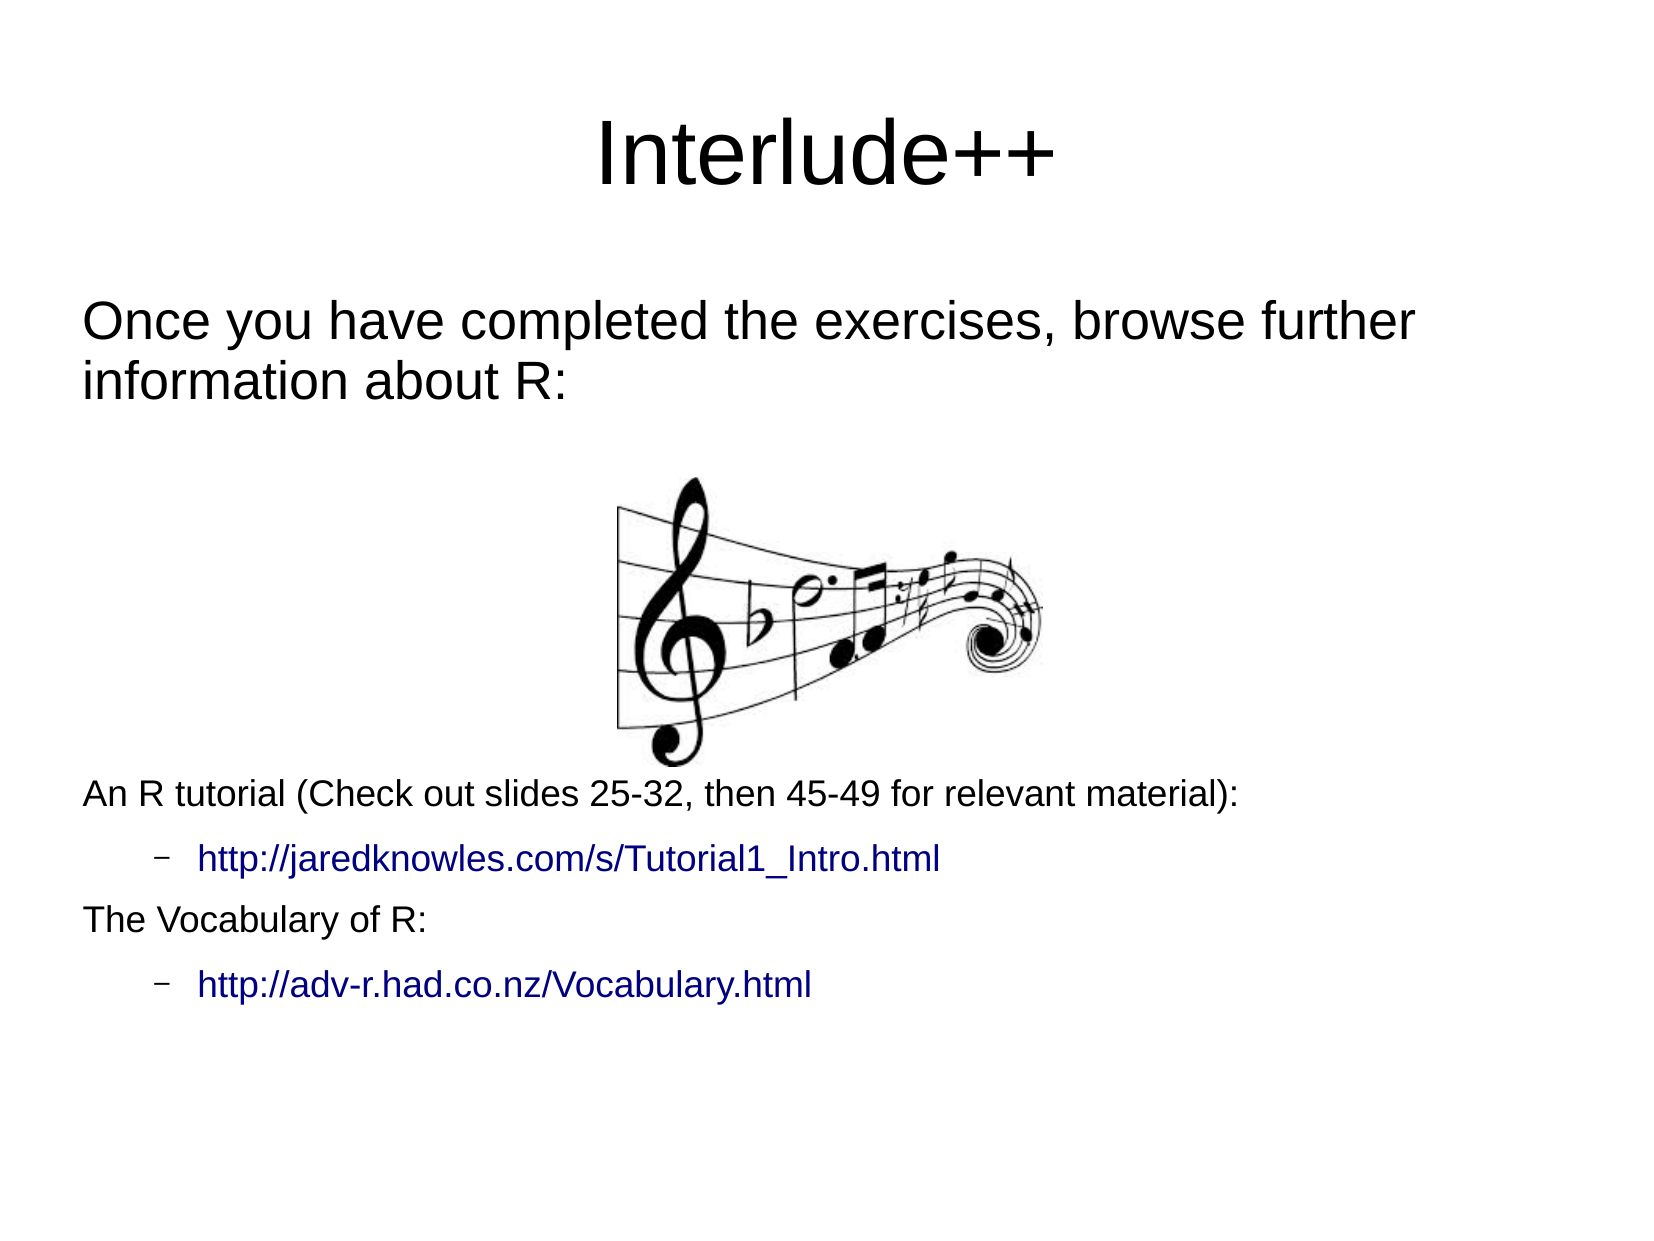

# Interlude++
Once you have completed the exercises, browse further information about R:
An R tutorial (Check out slides 25-32, then 45-49 for relevant material):
http://jaredknowles.com/s/Tutorial1_Intro.html
The Vocabulary of R:
http://adv-r.had.co.nz/Vocabulary.html